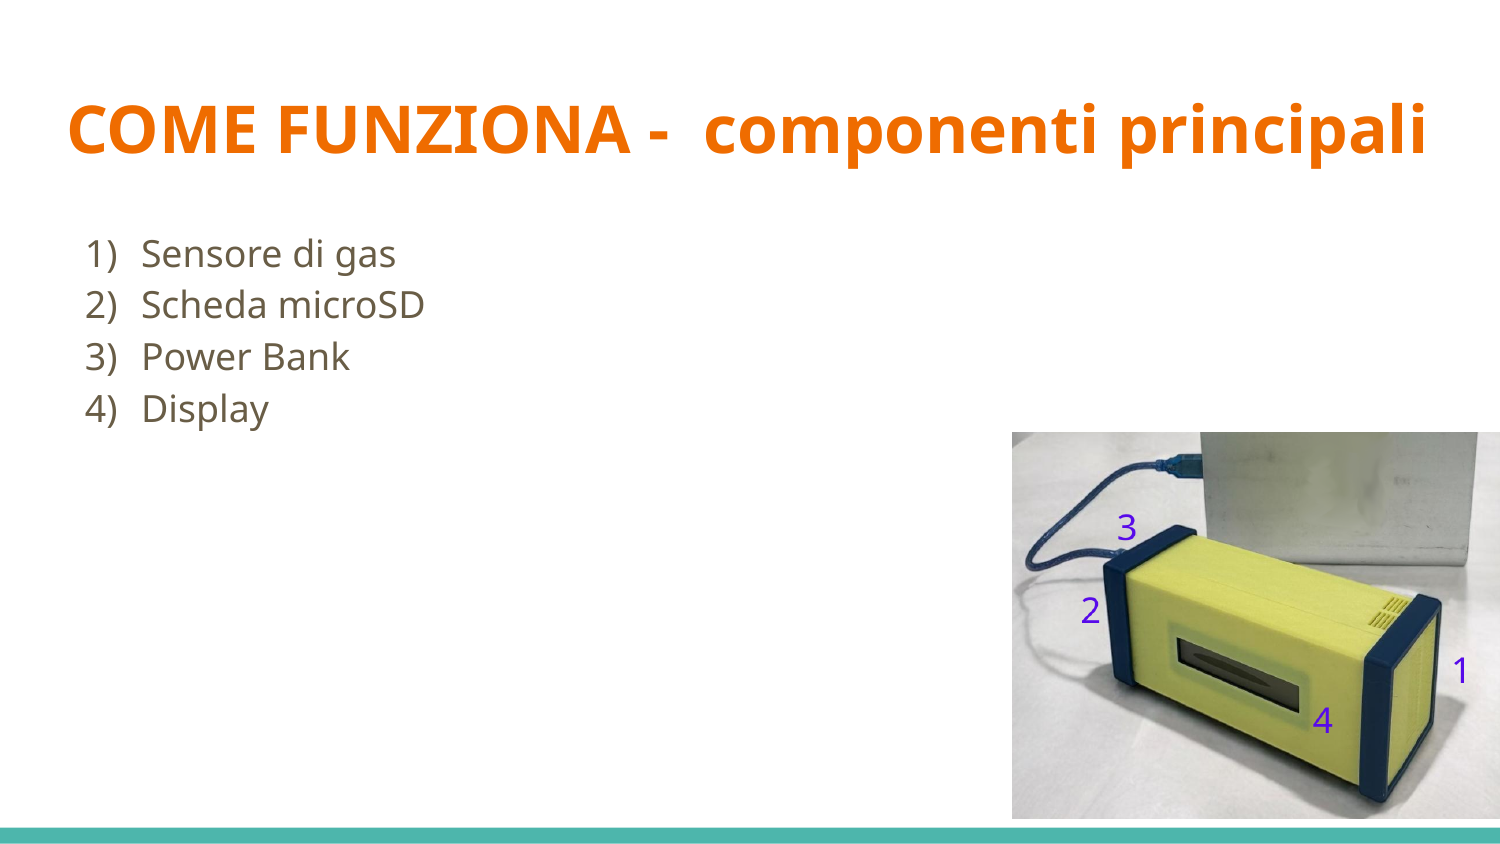

# COME FUNZIONA - componenti principali
Sensore di gas
Scheda microSD
Power Bank
Display